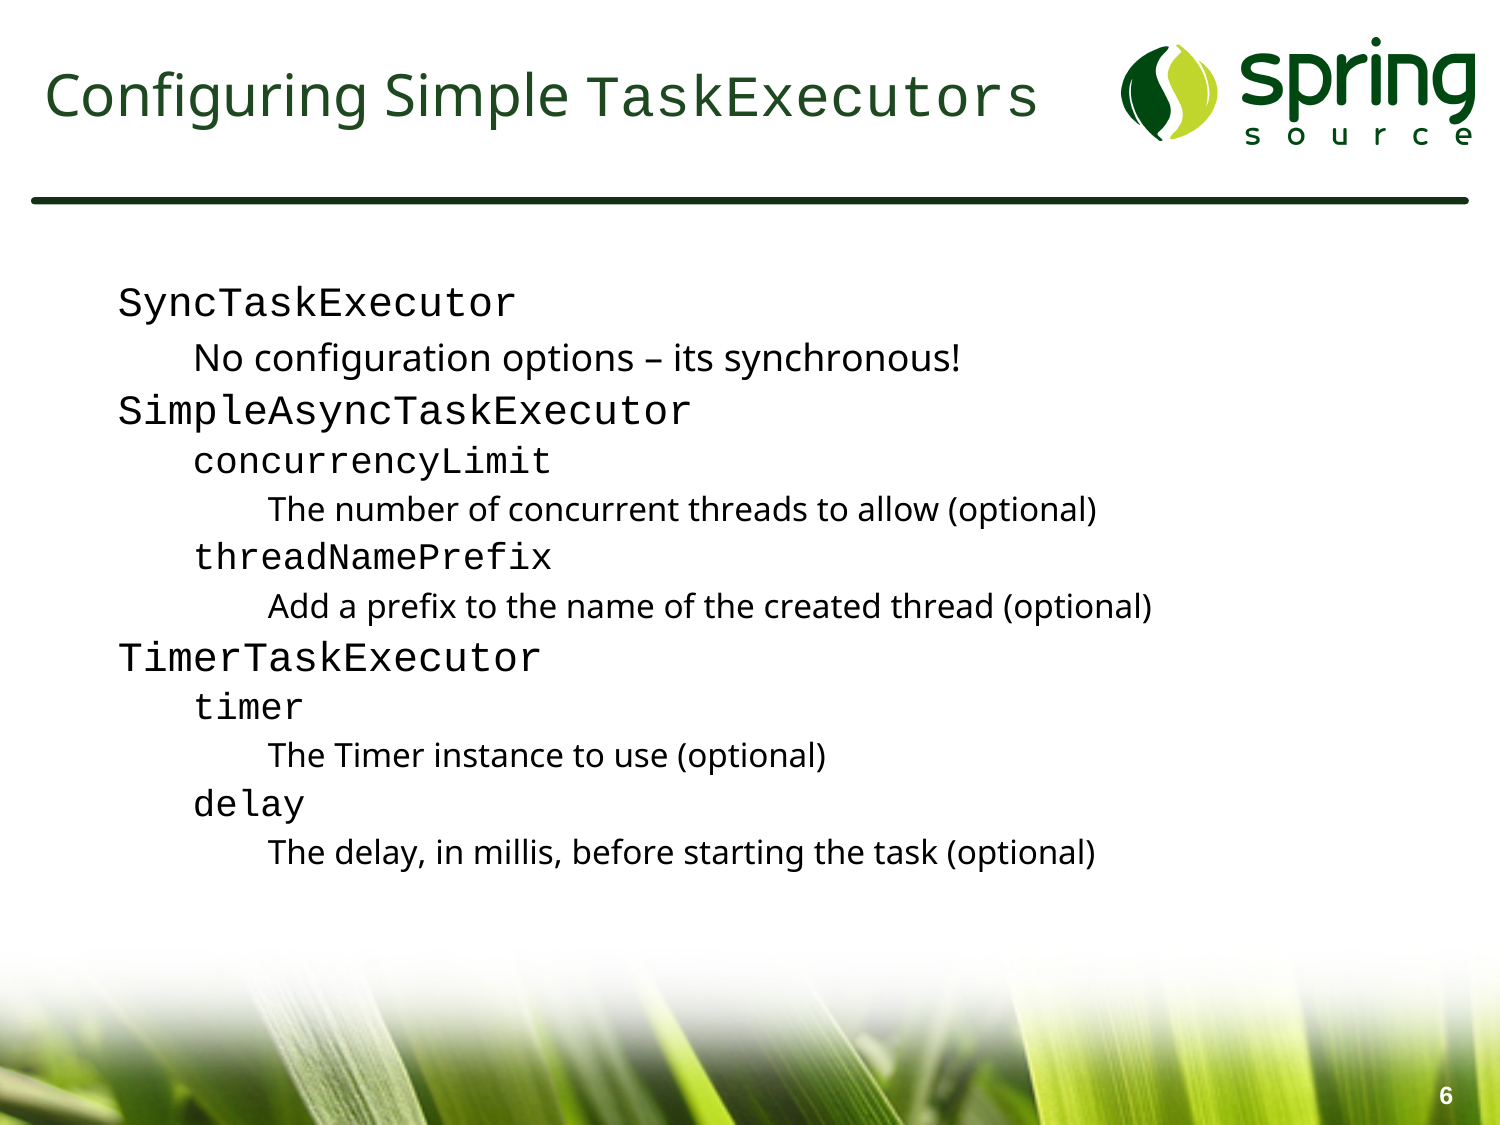

# Configuring Simple TaskExecutors
SyncTaskExecutor
No configuration options – its synchronous!
SimpleAsyncTaskExecutor
concurrencyLimit
The number of concurrent threads to allow (optional)
threadNamePrefix
Add a prefix to the name of the created thread (optional)
TimerTaskExecutor
timer
The Timer instance to use (optional)
delay
The delay, in millis, before starting the task (optional)